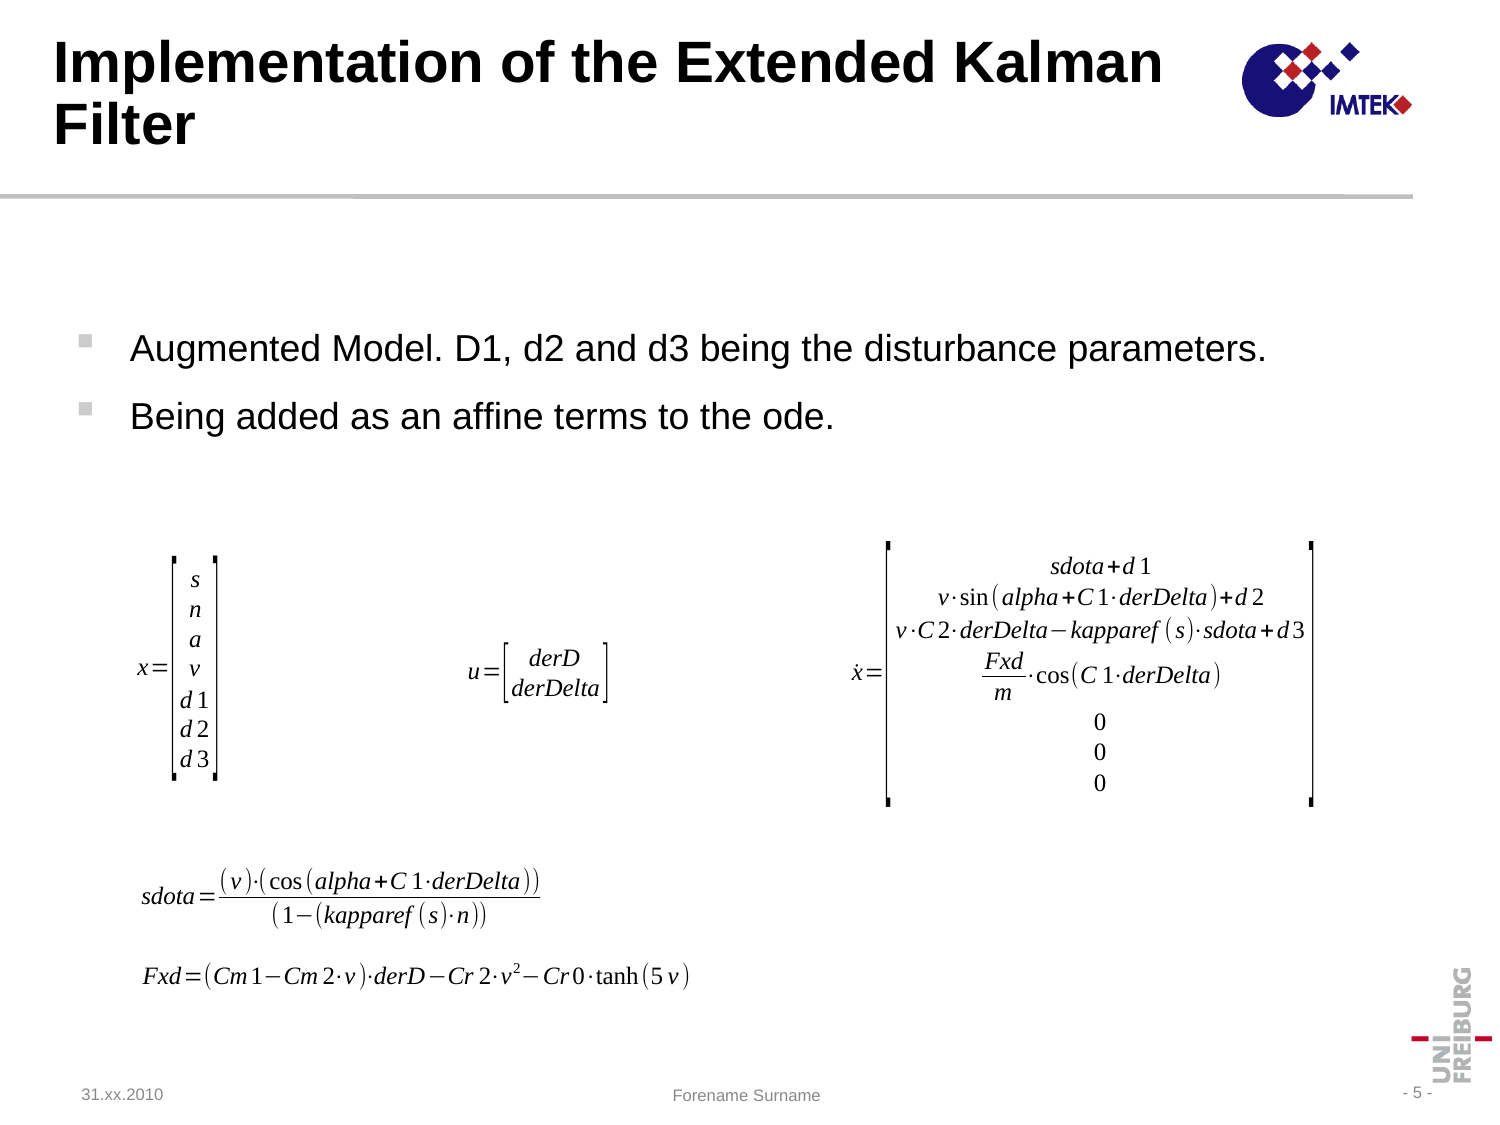

Implementation of the Extended Kalman Filter
Augmented Model. D1, d2 and d3 being the disturbance parameters.
Being added as an affine terms to the ode.
 31.xx.2010
Forename Surname